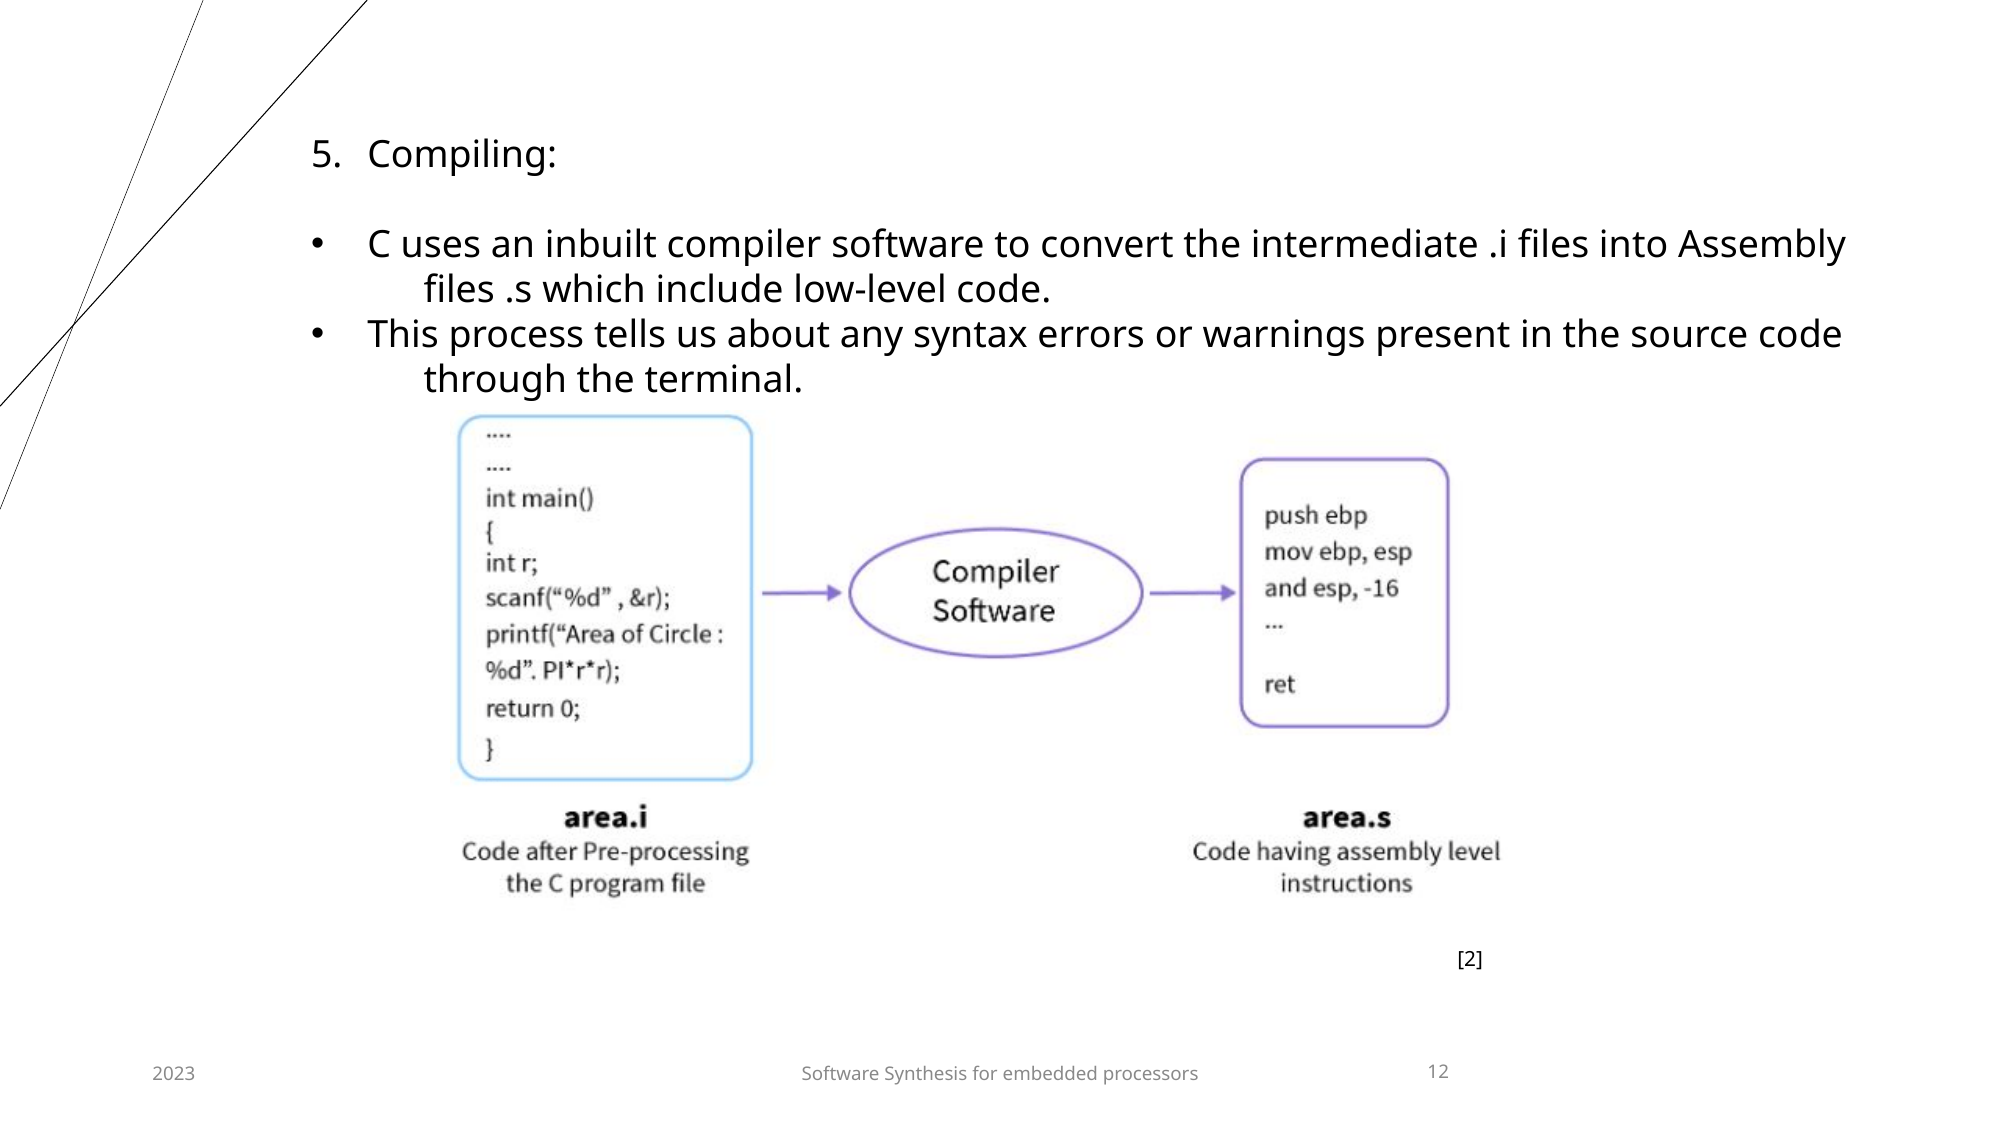

Compiling:
C uses an inbuilt compiler software to convert the intermediate .i files into Assembly files .s which include low-level code.
This process tells us about any syntax errors or warnings present in the source code through the terminal.
[2]
2023
Software Synthesis for embedded processors